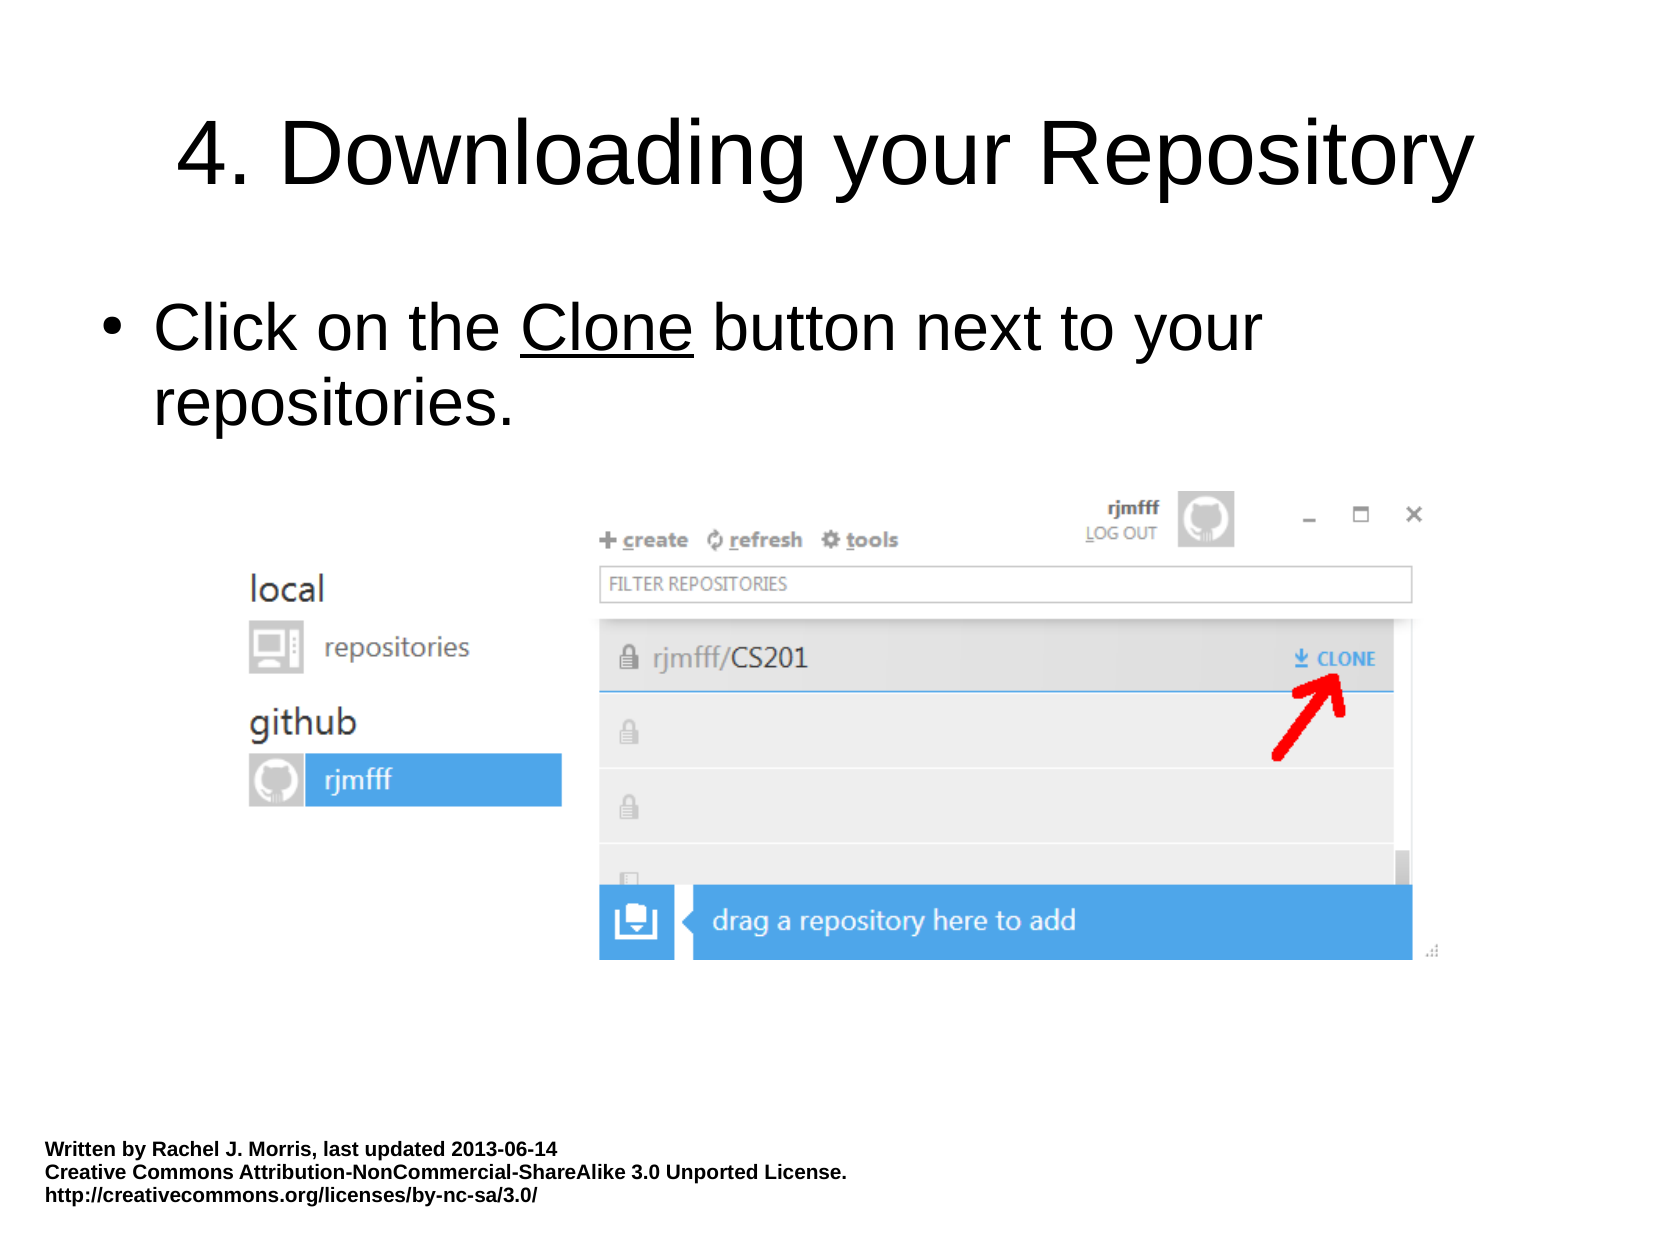

# 4. Downloading your Repository
Click on the Clone button next to your repositories.